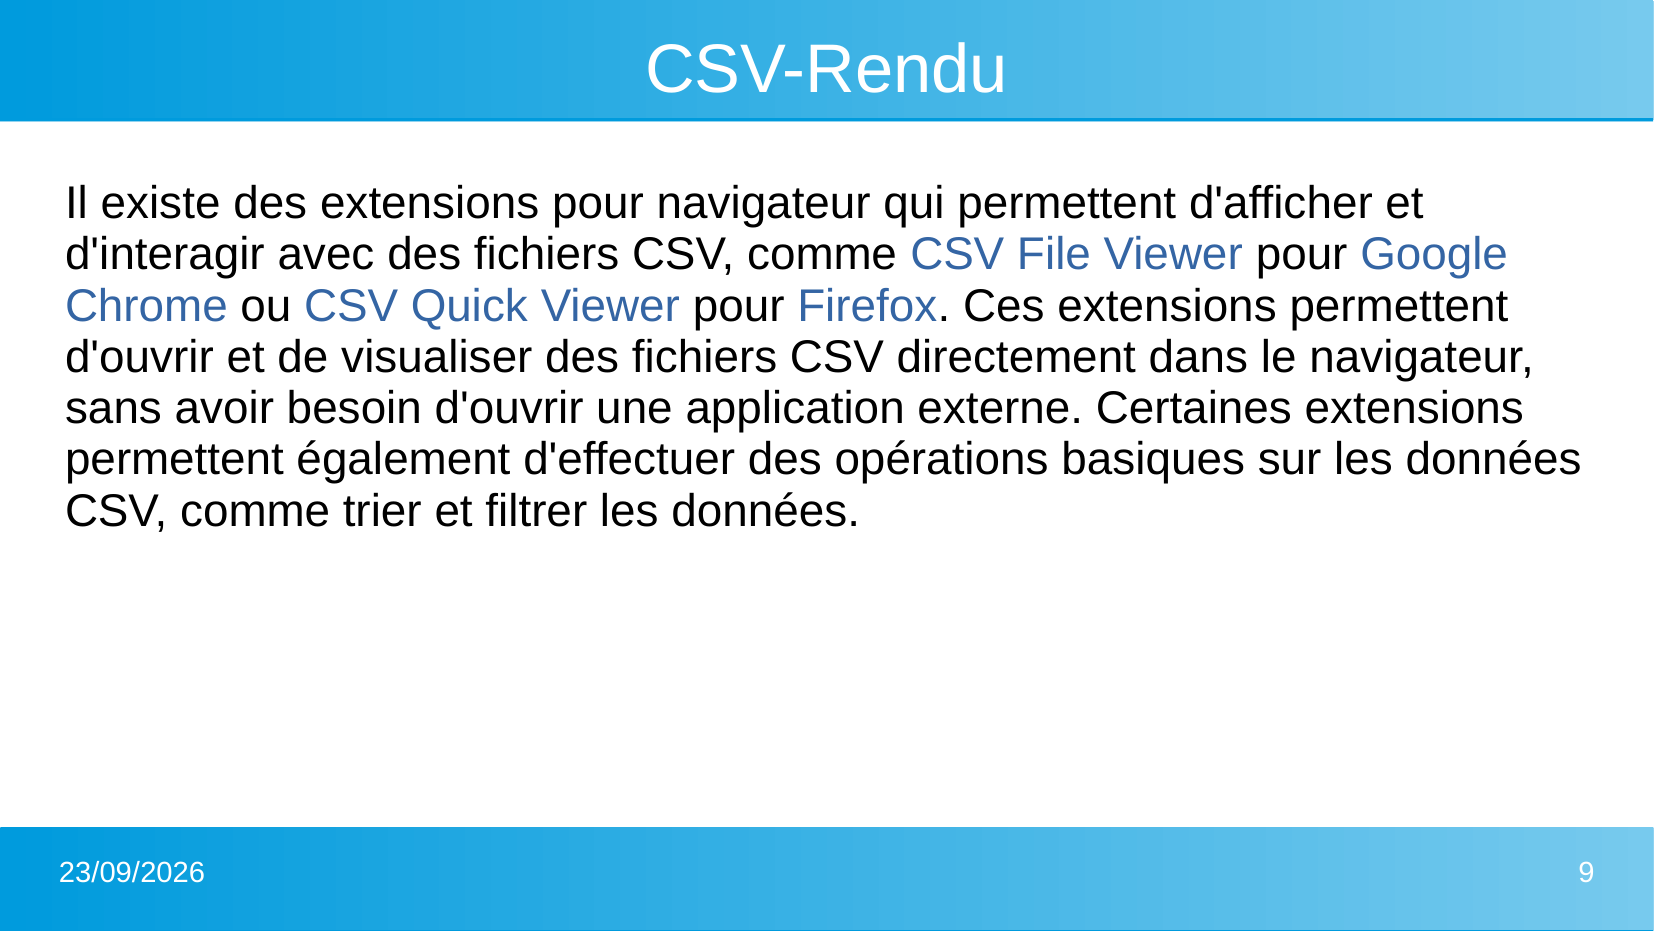

# CSV-Rendu
Il existe des extensions pour navigateur qui permettent d'afficher et d'interagir avec des fichiers CSV, comme CSV File Viewer pour Google Chrome ou CSV Quick Viewer pour Firefox. Ces extensions permettent d'ouvrir et de visualiser des fichiers CSV directement dans le navigateur, sans avoir besoin d'ouvrir une application externe. Certaines extensions permettent également d'effectuer des opérations basiques sur les données CSV, comme trier et filtrer les données.
9